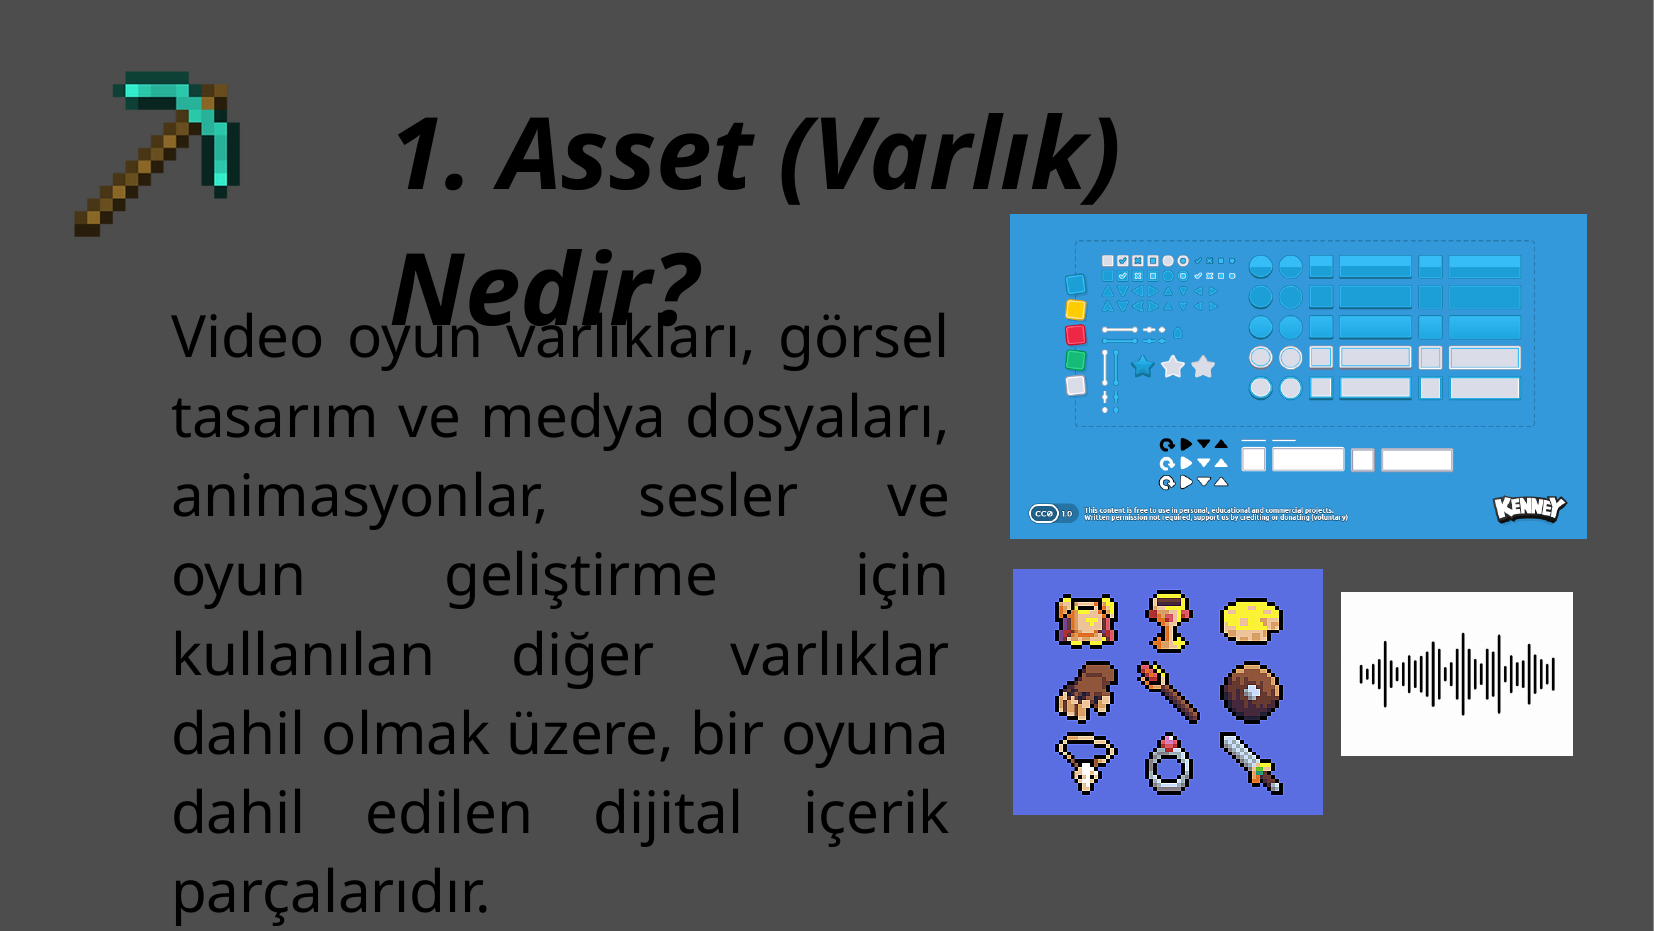

1. Asset (Varlık) Nedir?
Video oyun varlıkları, görsel tasarım ve medya dosyaları, animasyonlar, sesler ve oyun geliştirme için kullanılan diğer varlıklar dahil olmak üzere, bir oyuna dahil edilen dijital içerik parçalarıdır.